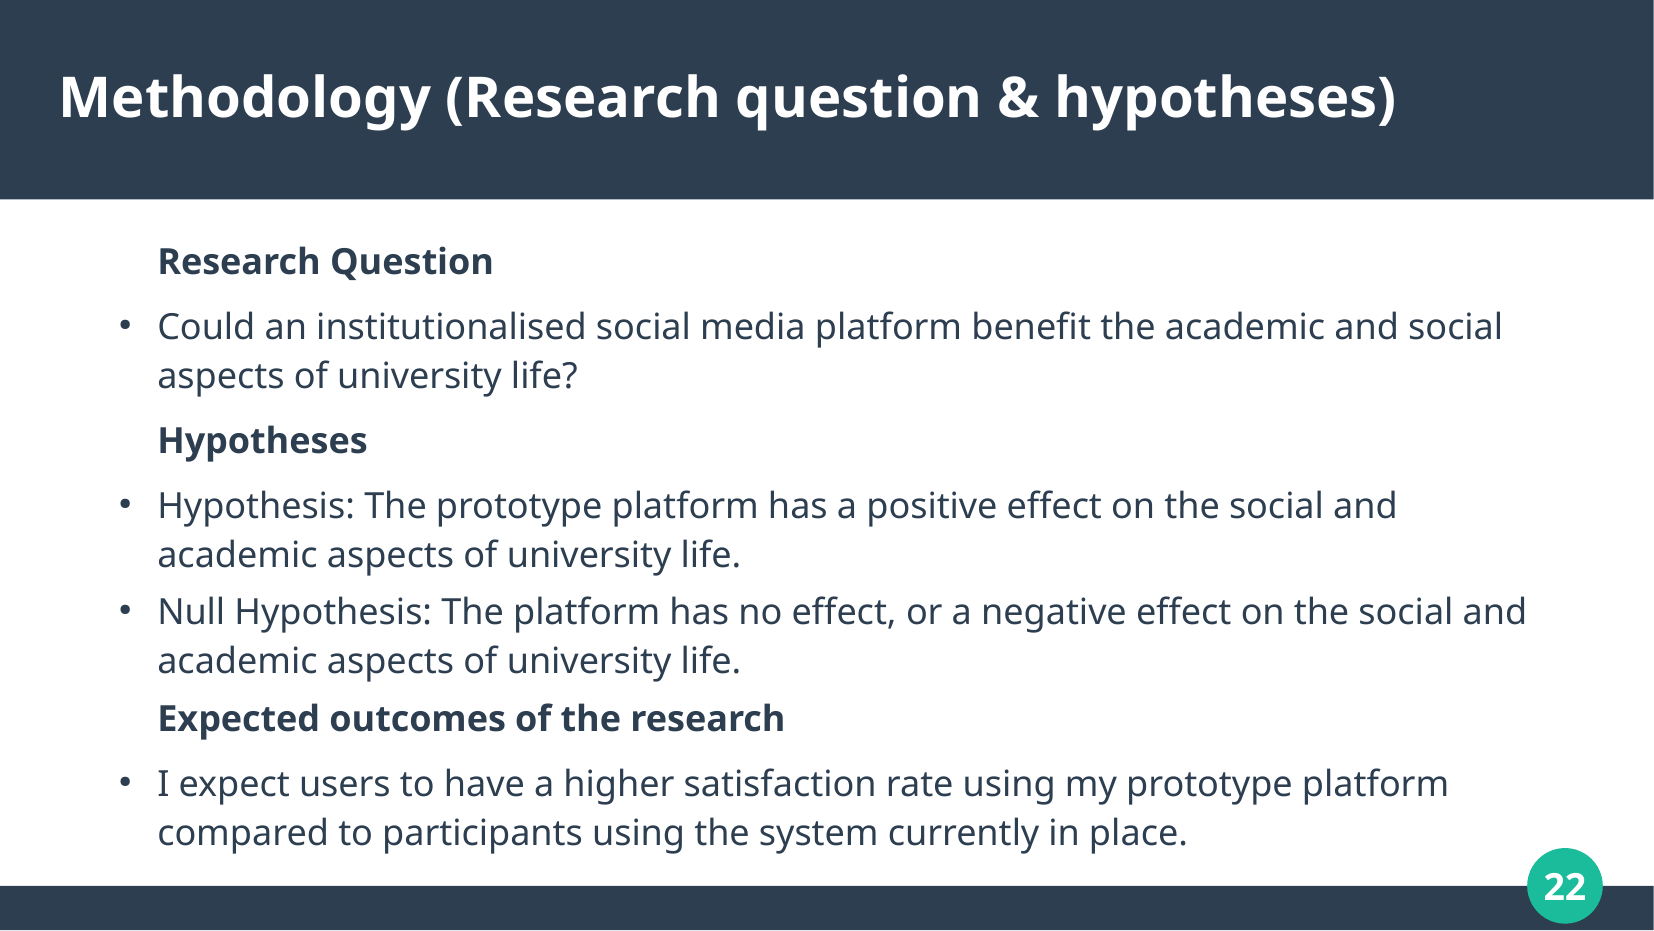

# Methodology (Research question & hypotheses)
Research Question
Could an institutionalised social media platform benefit the academic and social aspects of university life?
Hypotheses
Hypothesis: The prototype platform has a positive effect on the social and academic aspects of university life.
Null Hypothesis: The platform has no effect, or a negative effect on the social and academic aspects of university life.
Expected outcomes of the research
I expect users to have a higher satisfaction rate using my prototype platform compared to participants using the system currently in place.